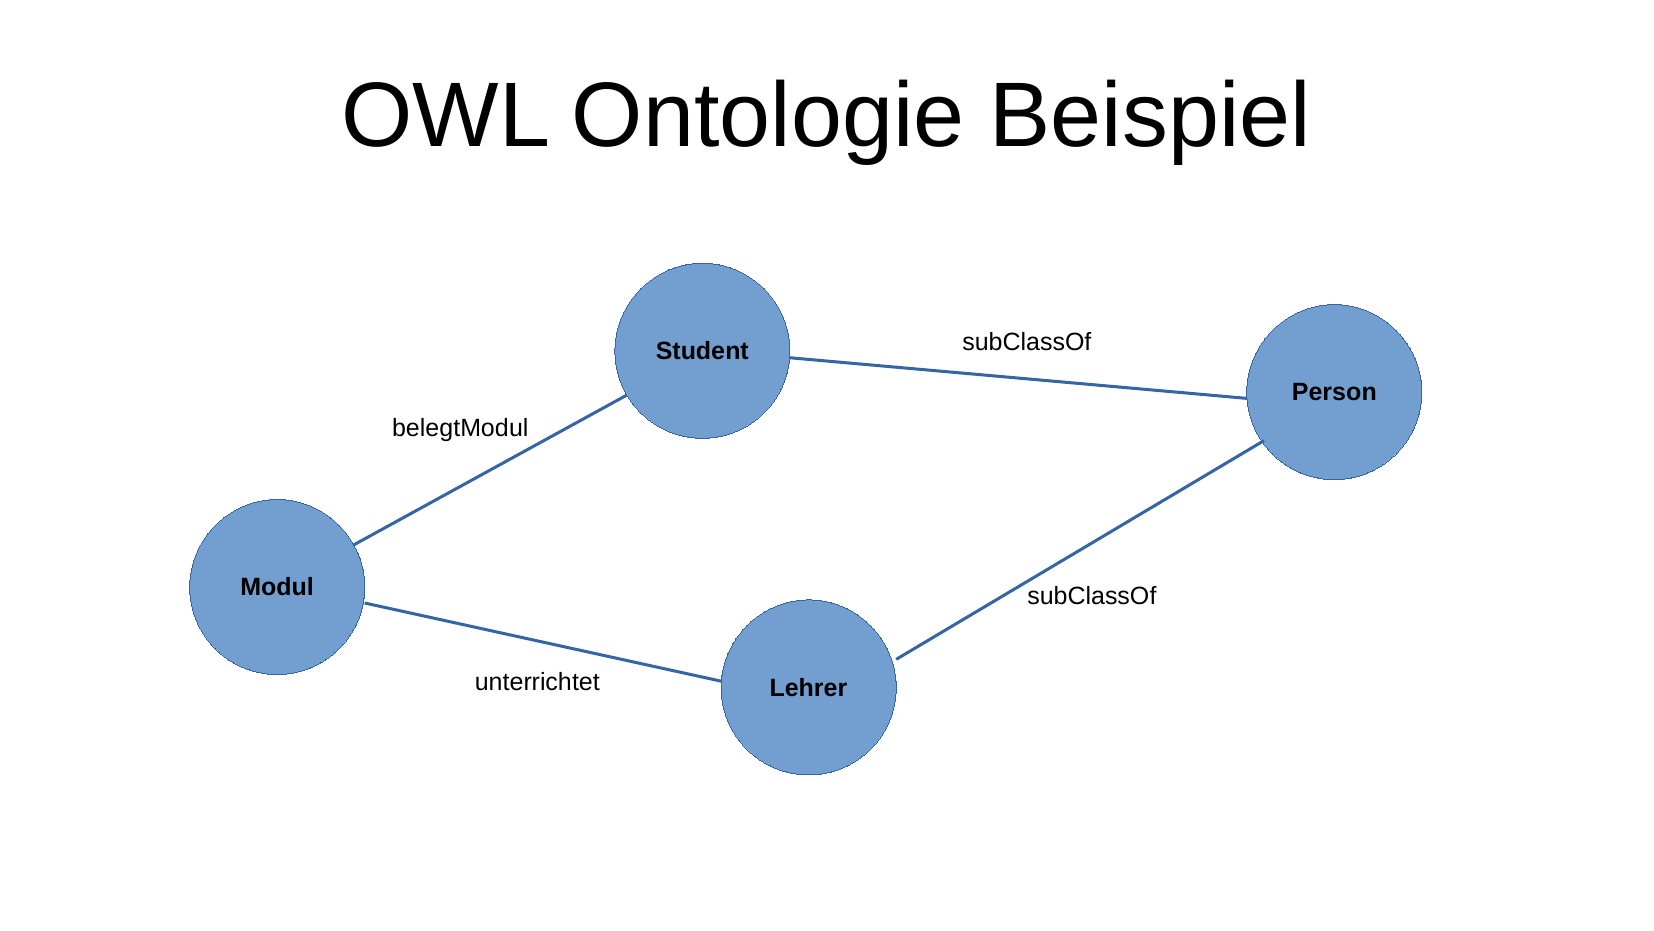

# OWL Ontologie Beispiel
Student
Person
subClassOf
belegtModul
Modul
subClassOf
Lehrer
unterrichtet